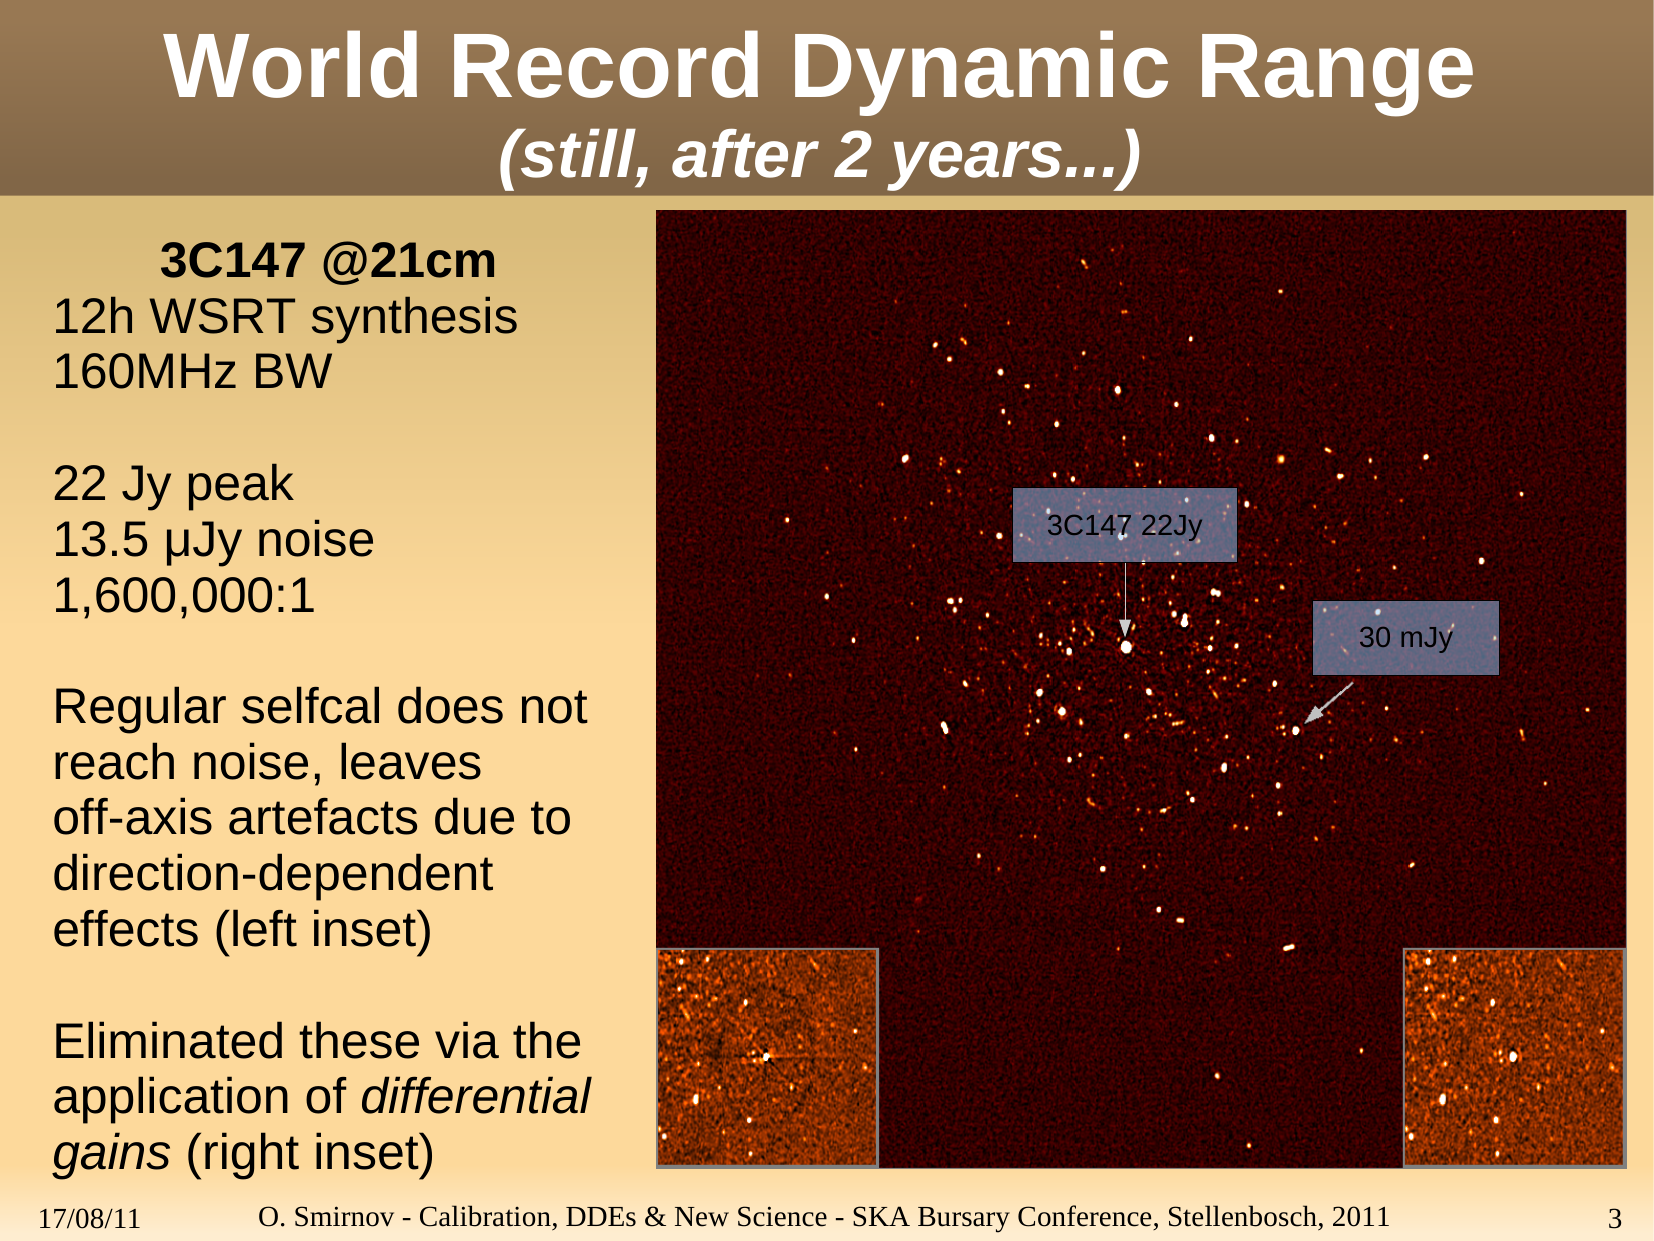

# World Record Dynamic Range (still, after 2 years...)
3C147 @21cm
12h WSRT synthesis
160MHz BW
22 Jy peak
13.5 μJy noise
1,600,000:1
Regular selfcal does not
reach noise, leaves
off-axis artefacts due to
direction-dependent
effects (left inset)
Eliminated these via the
application of differential
gains (right inset)
3C147 22Jy
30 mJy
O. Smirnov - Calibration, DDEs & New Science - SKA Bursary Conference, Stellenbosch, 2011
17/08/11
3